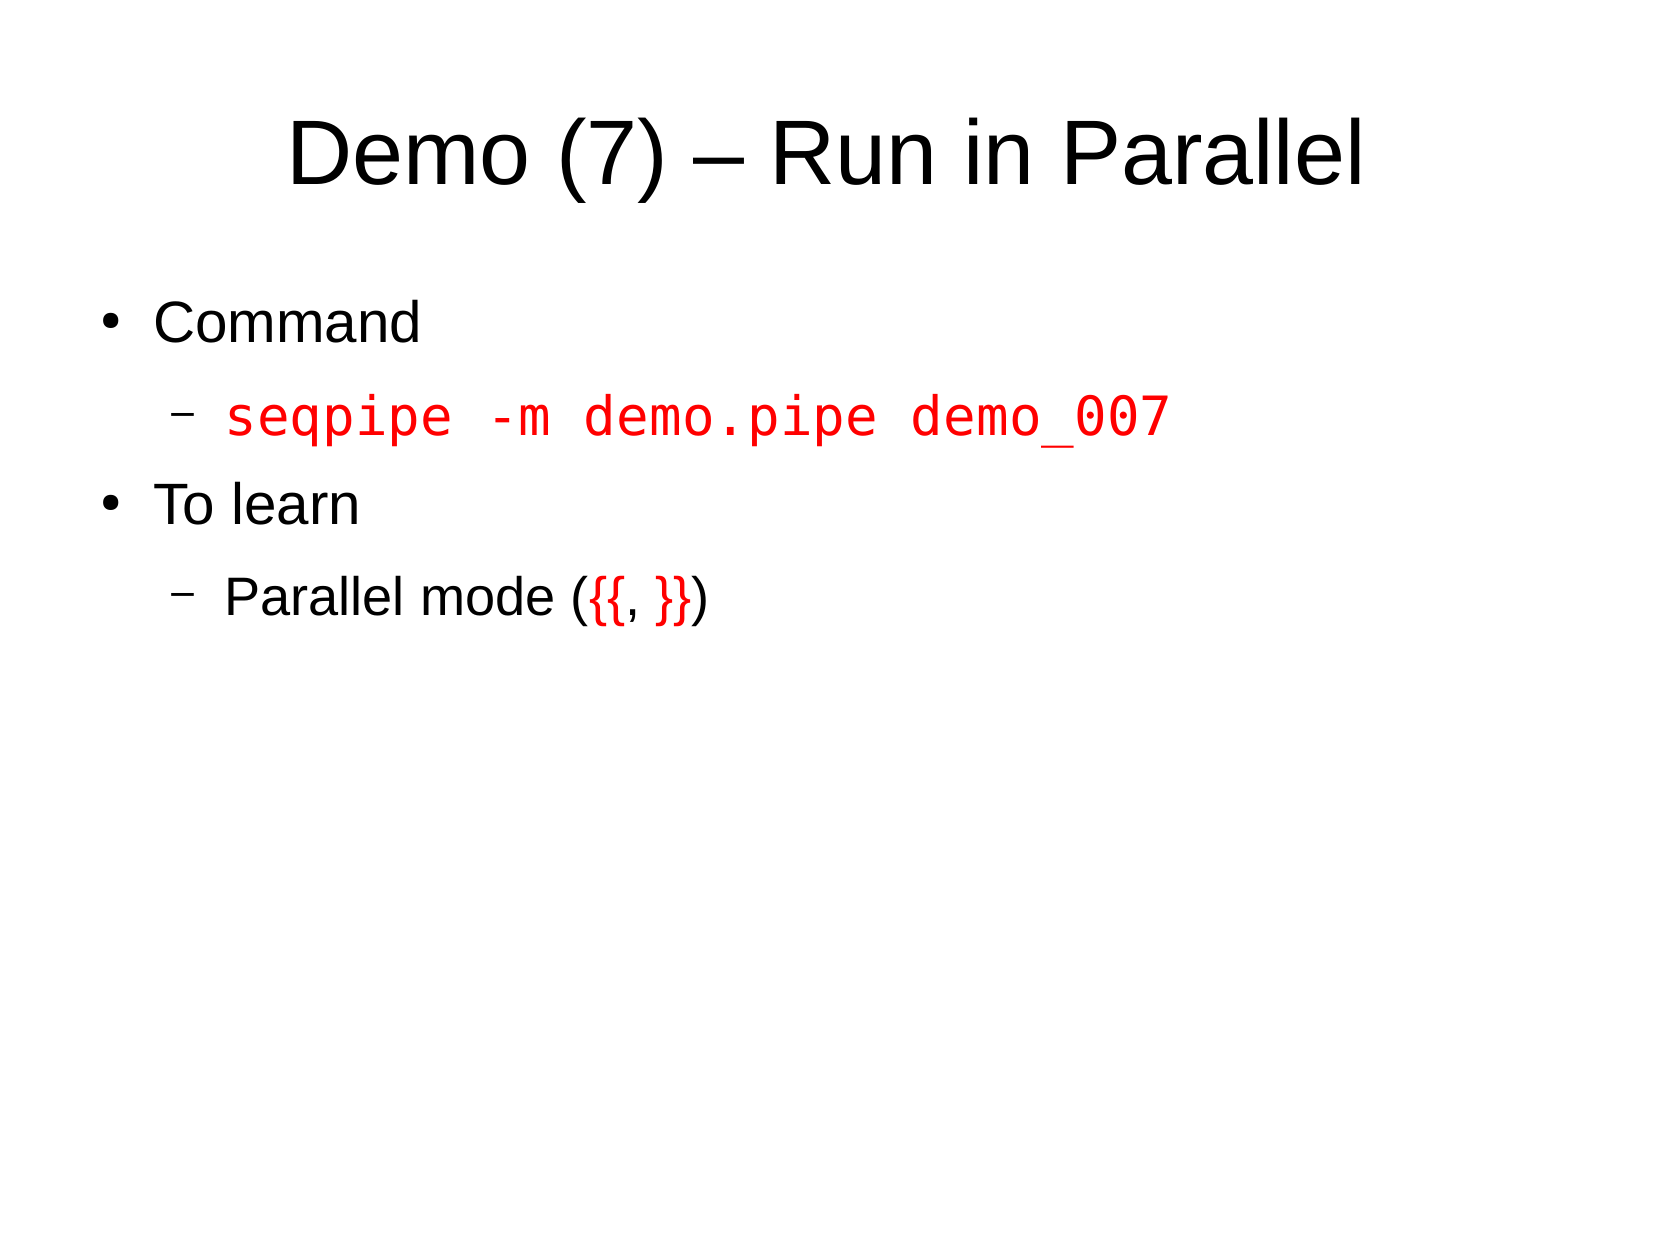

# Demo (7) – Run in Parallel
Command
seqpipe -m demo.pipe demo_007
To learn
Parallel mode ({{, }})